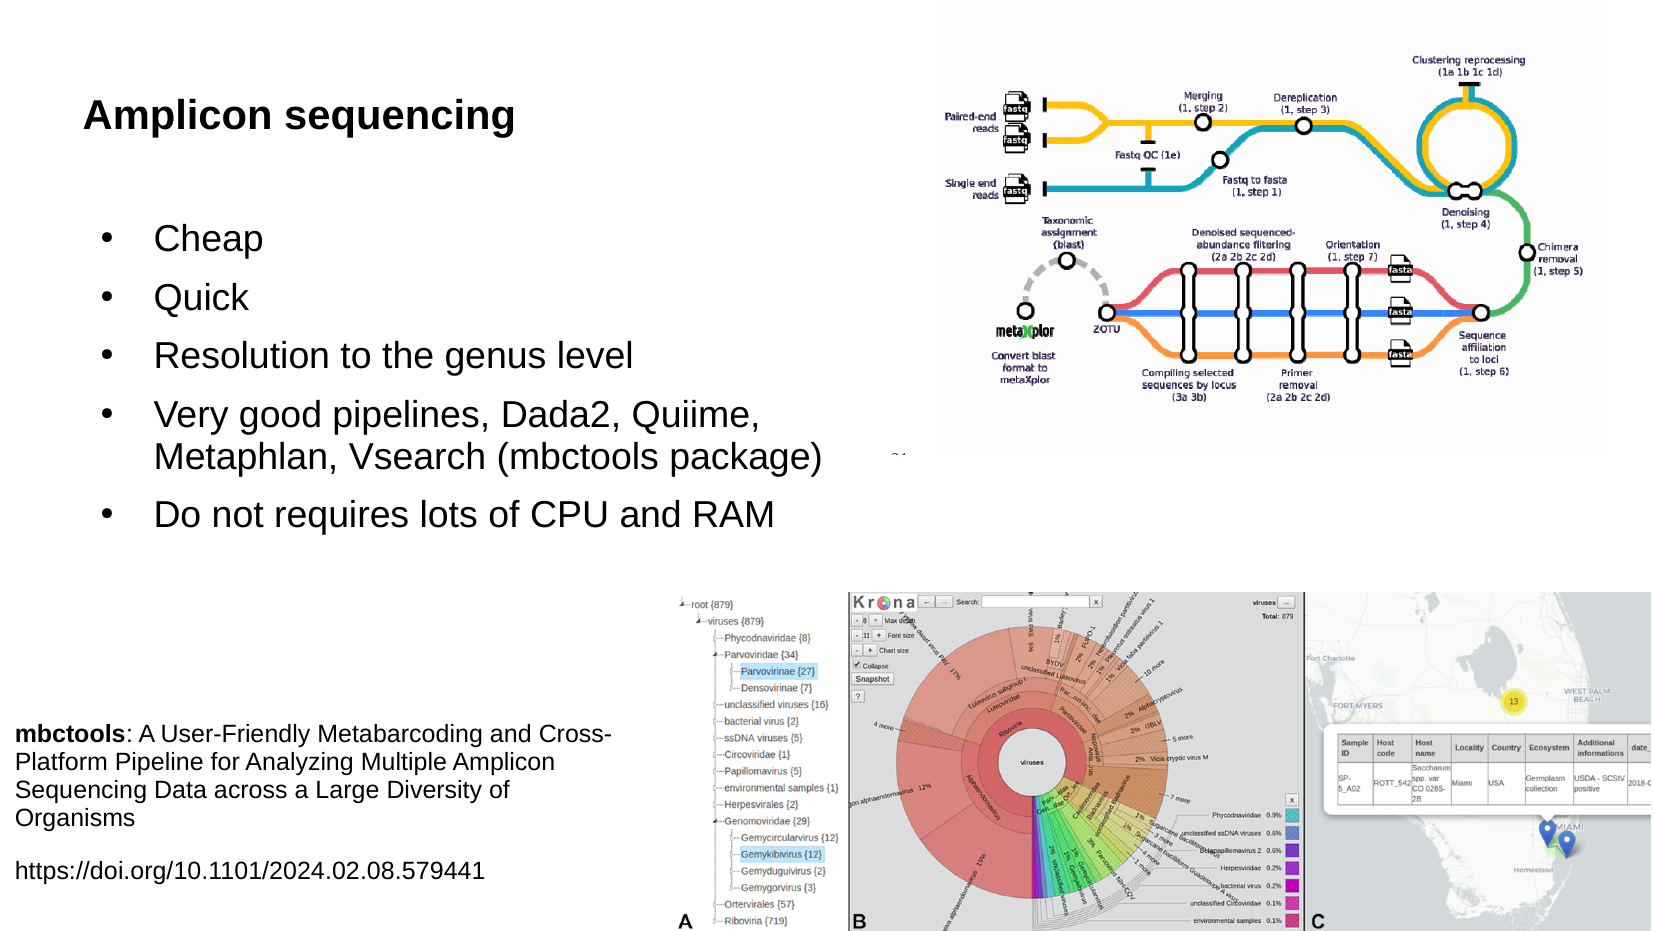

# Amplicon sequencing
Cheap
Quick
Resolution to the genus level
Very good pipelines, Dada2, Quiime, Metaphlan, Vsearch (mbctools package)
Do not requires lots of CPU and RAM
mbctools: A User-Friendly Metabarcoding and Cross-Platform Pipeline for Analyzing Multiple Amplicon Sequencing Data across a Large Diversity of Organisms
https://doi.org/10.1101/2024.02.08.579441